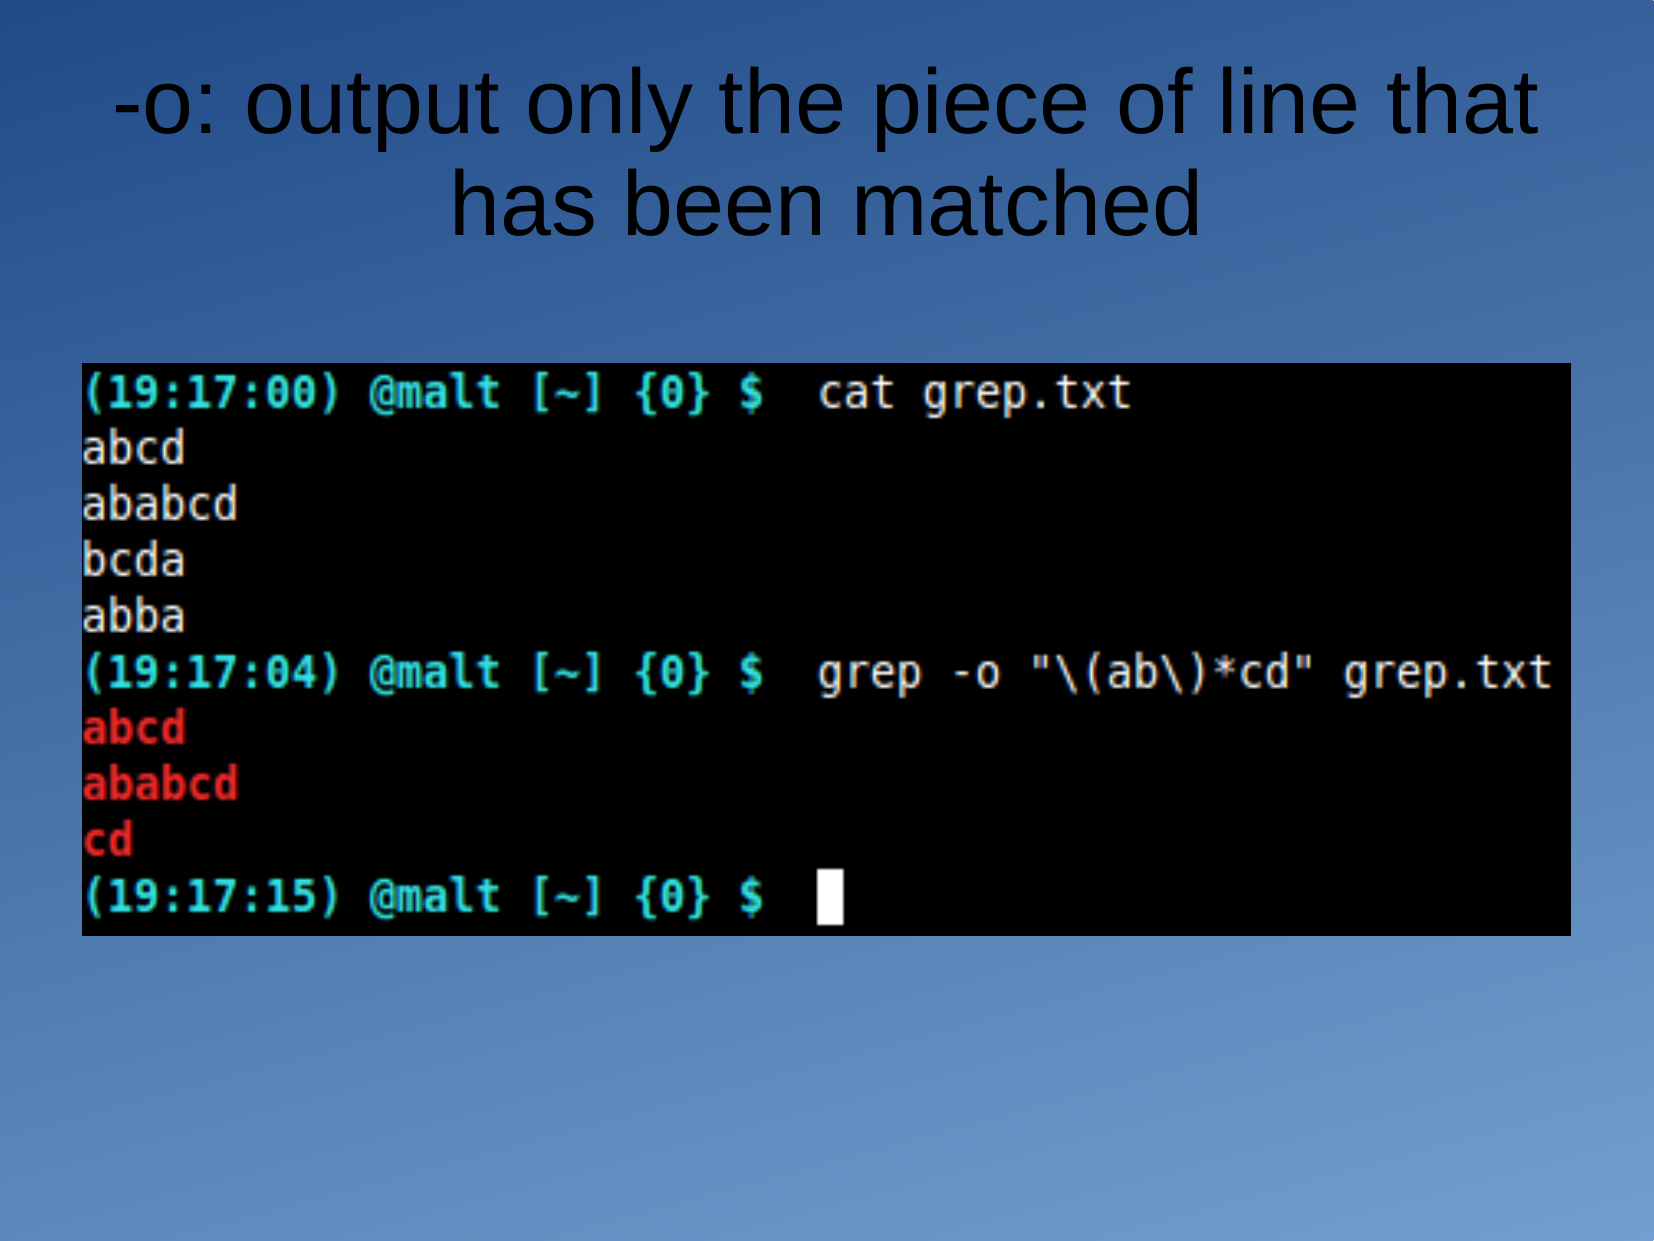

# -o: output only the piece of line that has been matched